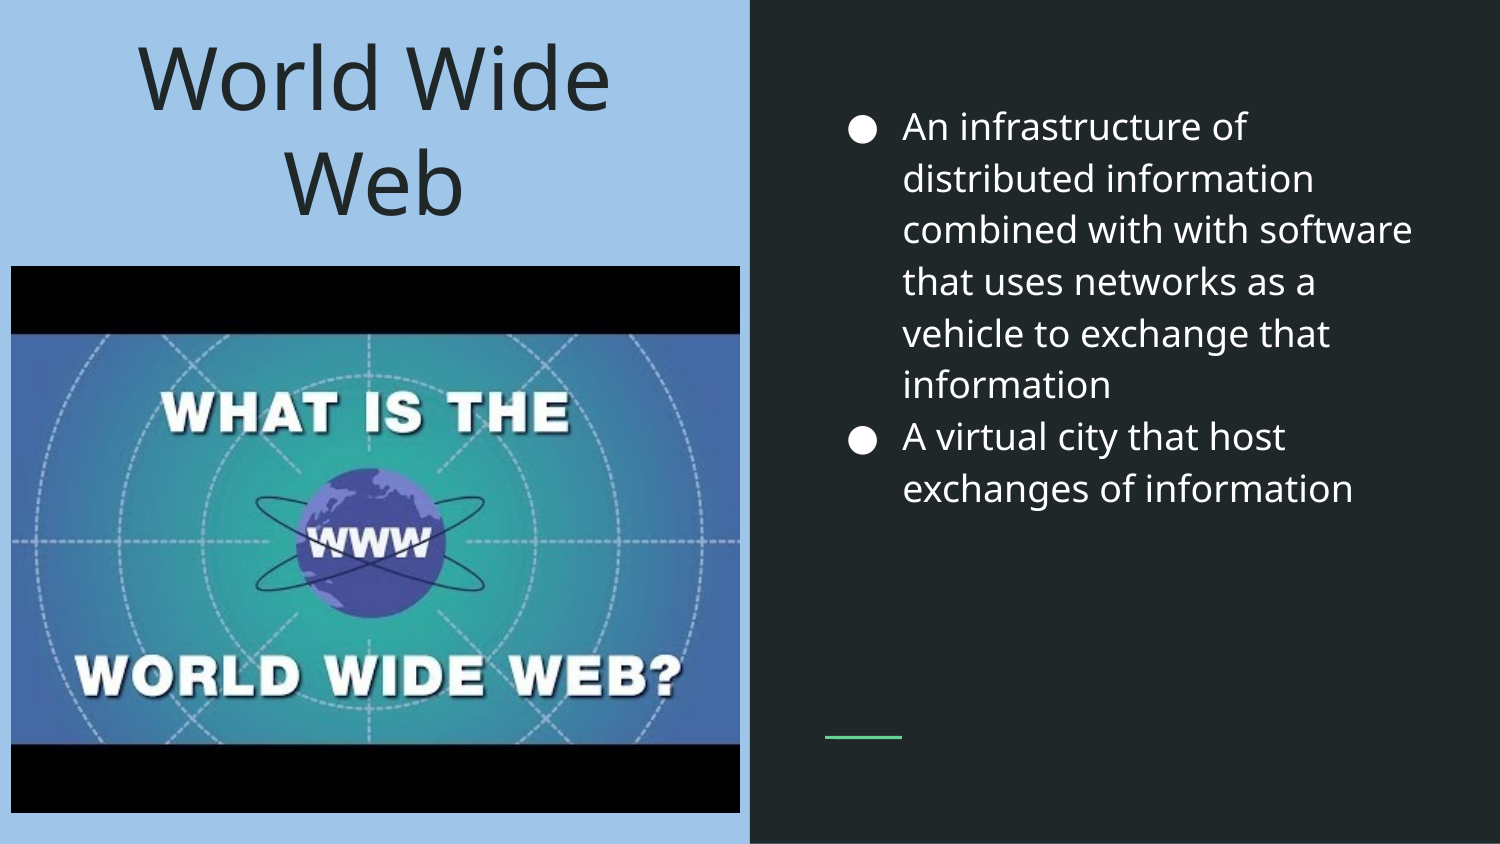

# World Wide Web
An infrastructure of distributed information combined with with software that uses networks as a vehicle to exchange that information
A virtual city that host exchanges of information